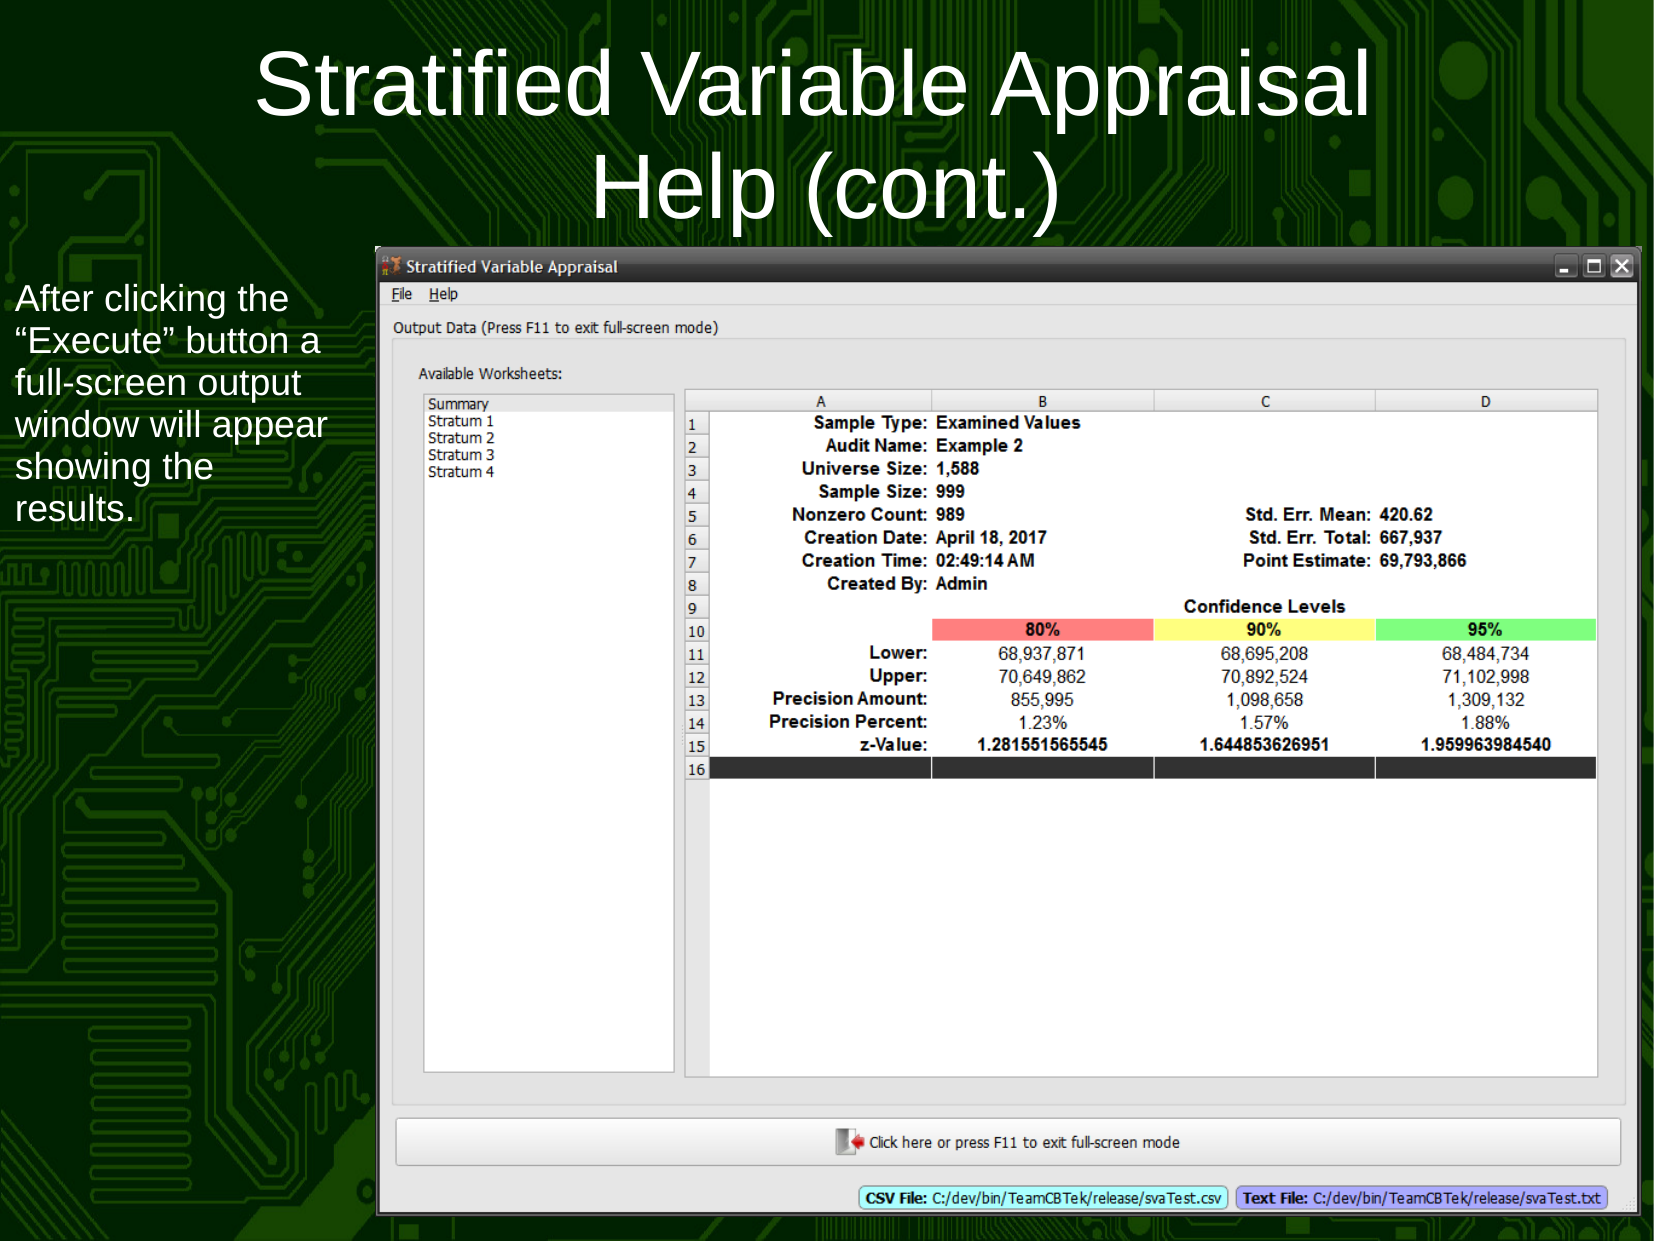

# Stratified Variable Appraisal Help (cont.)
After clicking the “Execute” button a full-screen output window will appear showing the results.